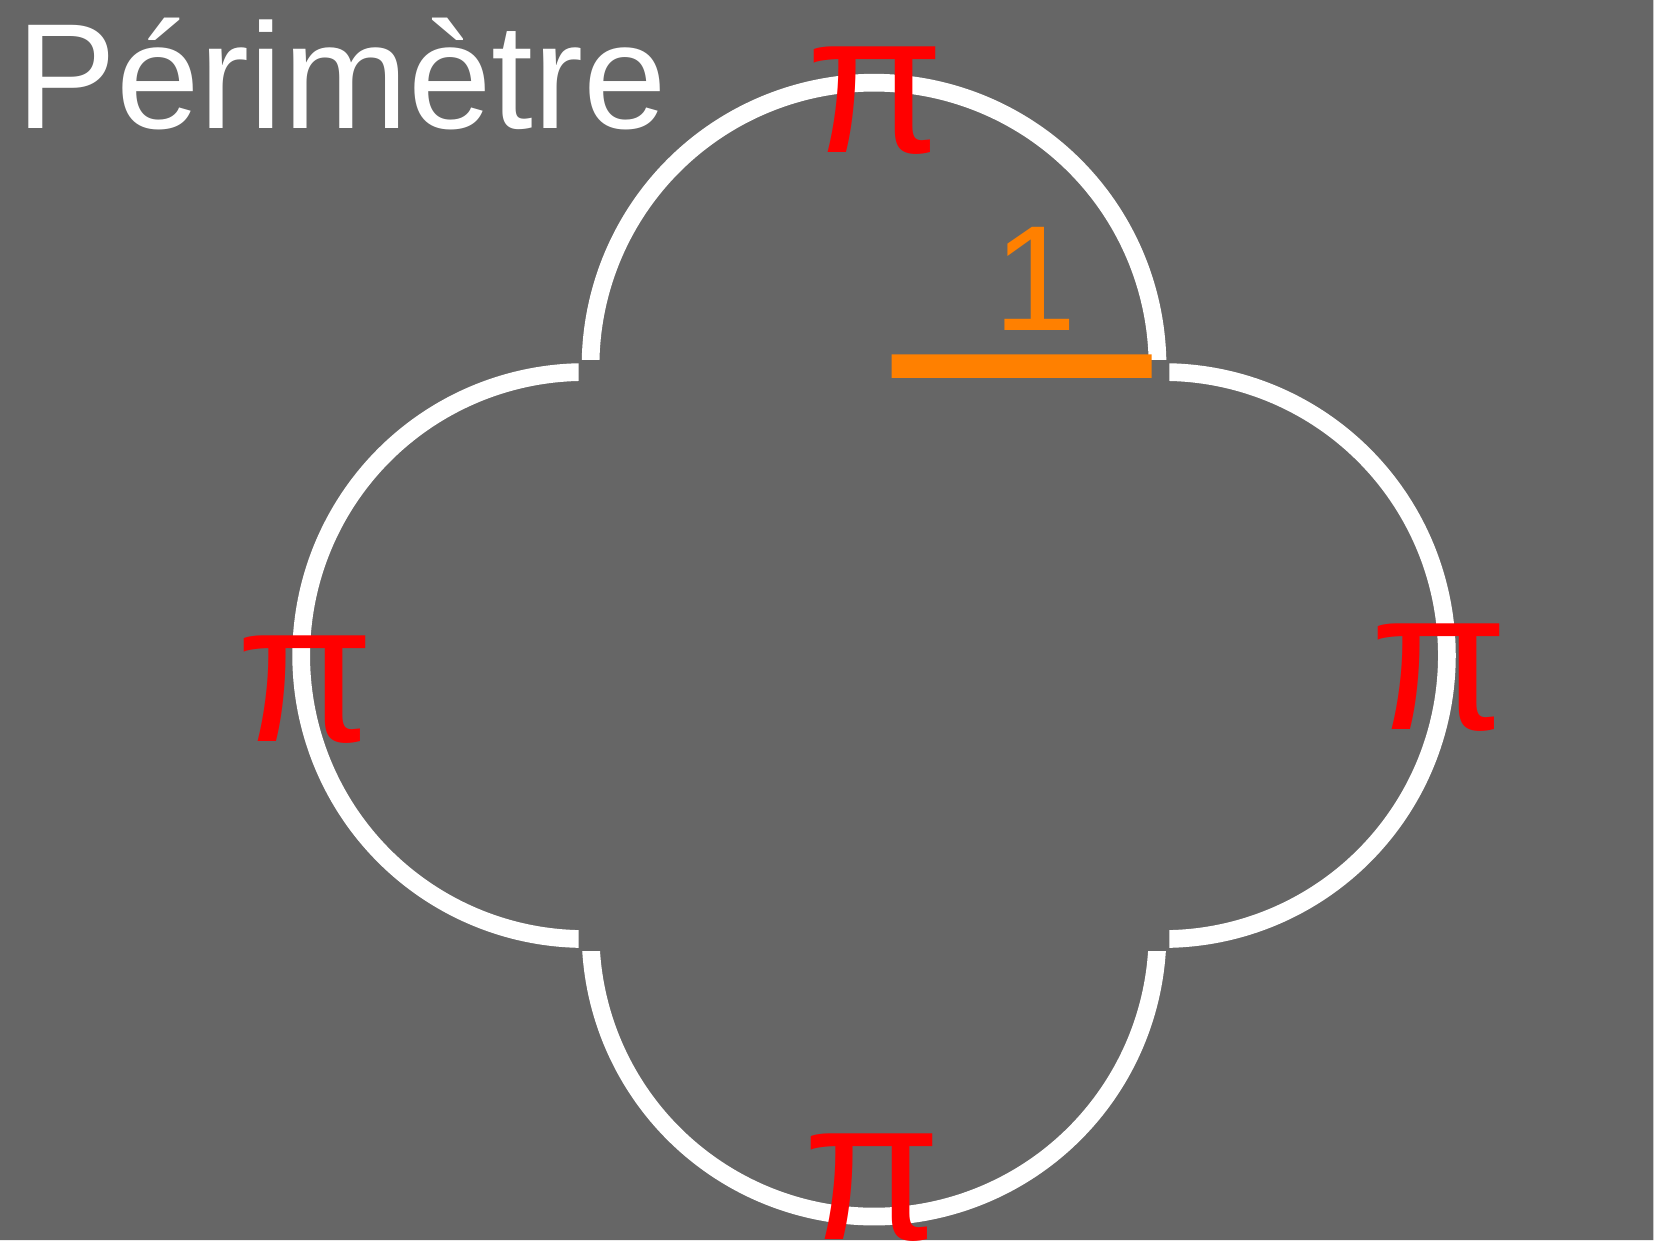

# Périmètre
π
1
π
π
π